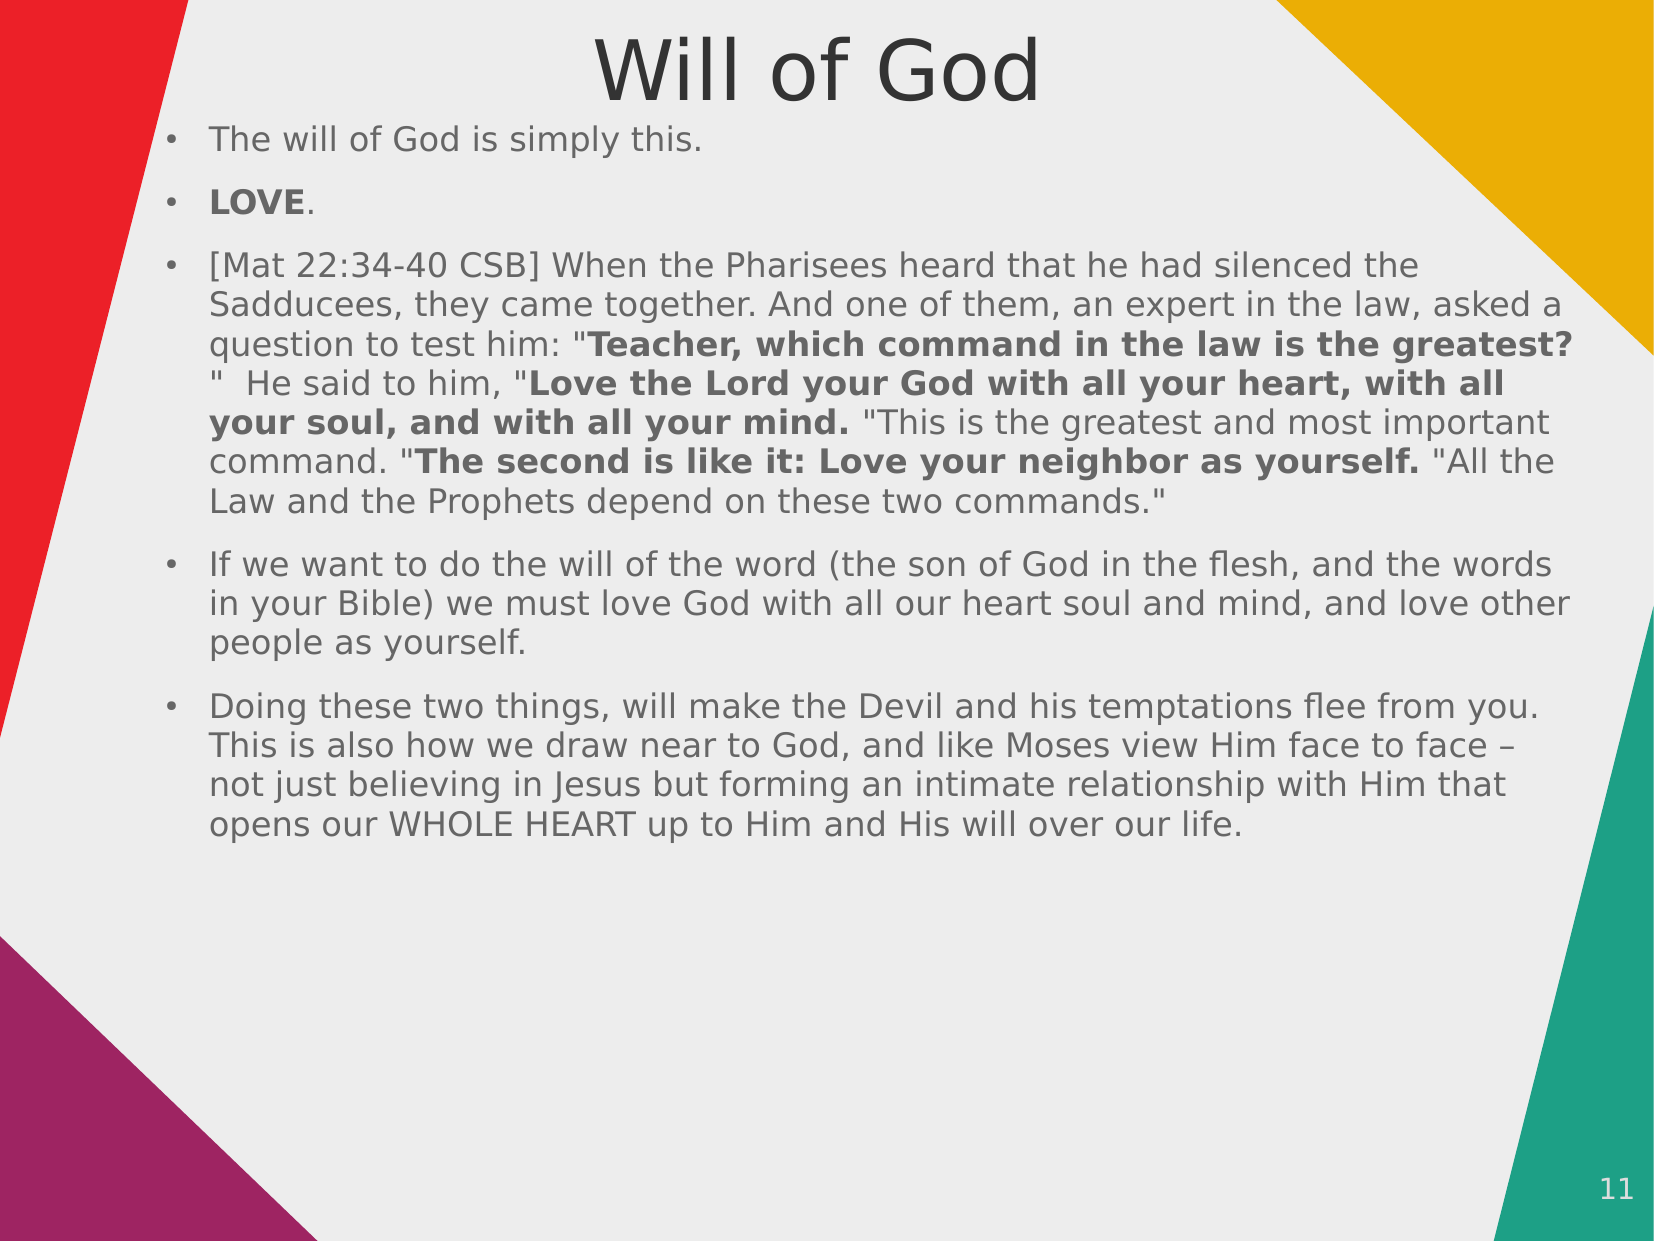

# Will of God
The will of God is simply this.
LOVE.
[Mat 22:34-40 CSB] When the Pharisees heard that he had silenced the Sadducees, they came together. And one of them, an expert in the law, asked a question to test him: "Teacher, which command in the law is the greatest? " He said to him, "Love the Lord your God with all your heart, with all your soul, and with all your mind. "This is the greatest and most important command. "The second is like it: Love your neighbor as yourself. "All the Law and the Prophets depend on these two commands."
If we want to do the will of the word (the son of God in the flesh, and the words in your Bible) we must love God with all our heart soul and mind, and love other people as yourself.
Doing these two things, will make the Devil and his temptations flee from you. This is also how we draw near to God, and like Moses view Him face to face – not just believing in Jesus but forming an intimate relationship with Him that opens our WHOLE HEART up to Him and His will over our life.
11